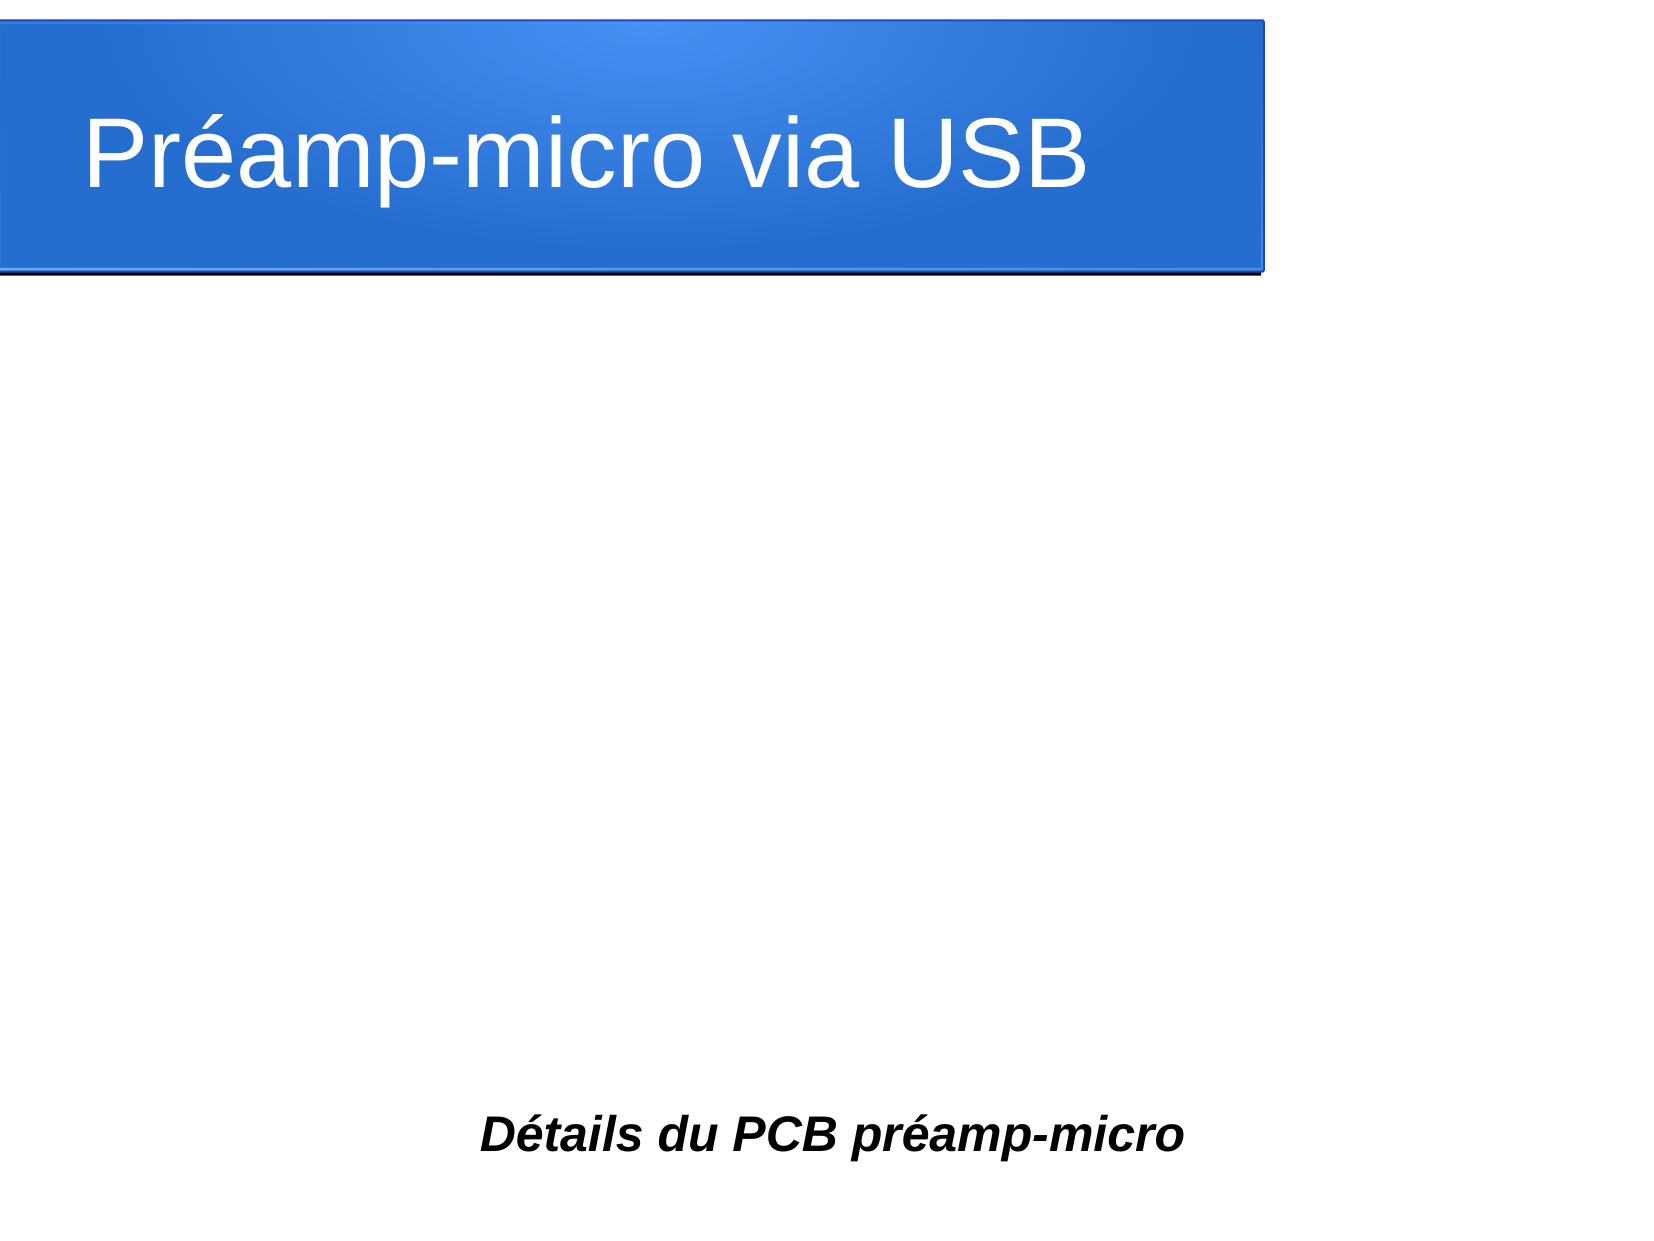

# Préamp-micro via USB
Détails du PCB préamp-micro